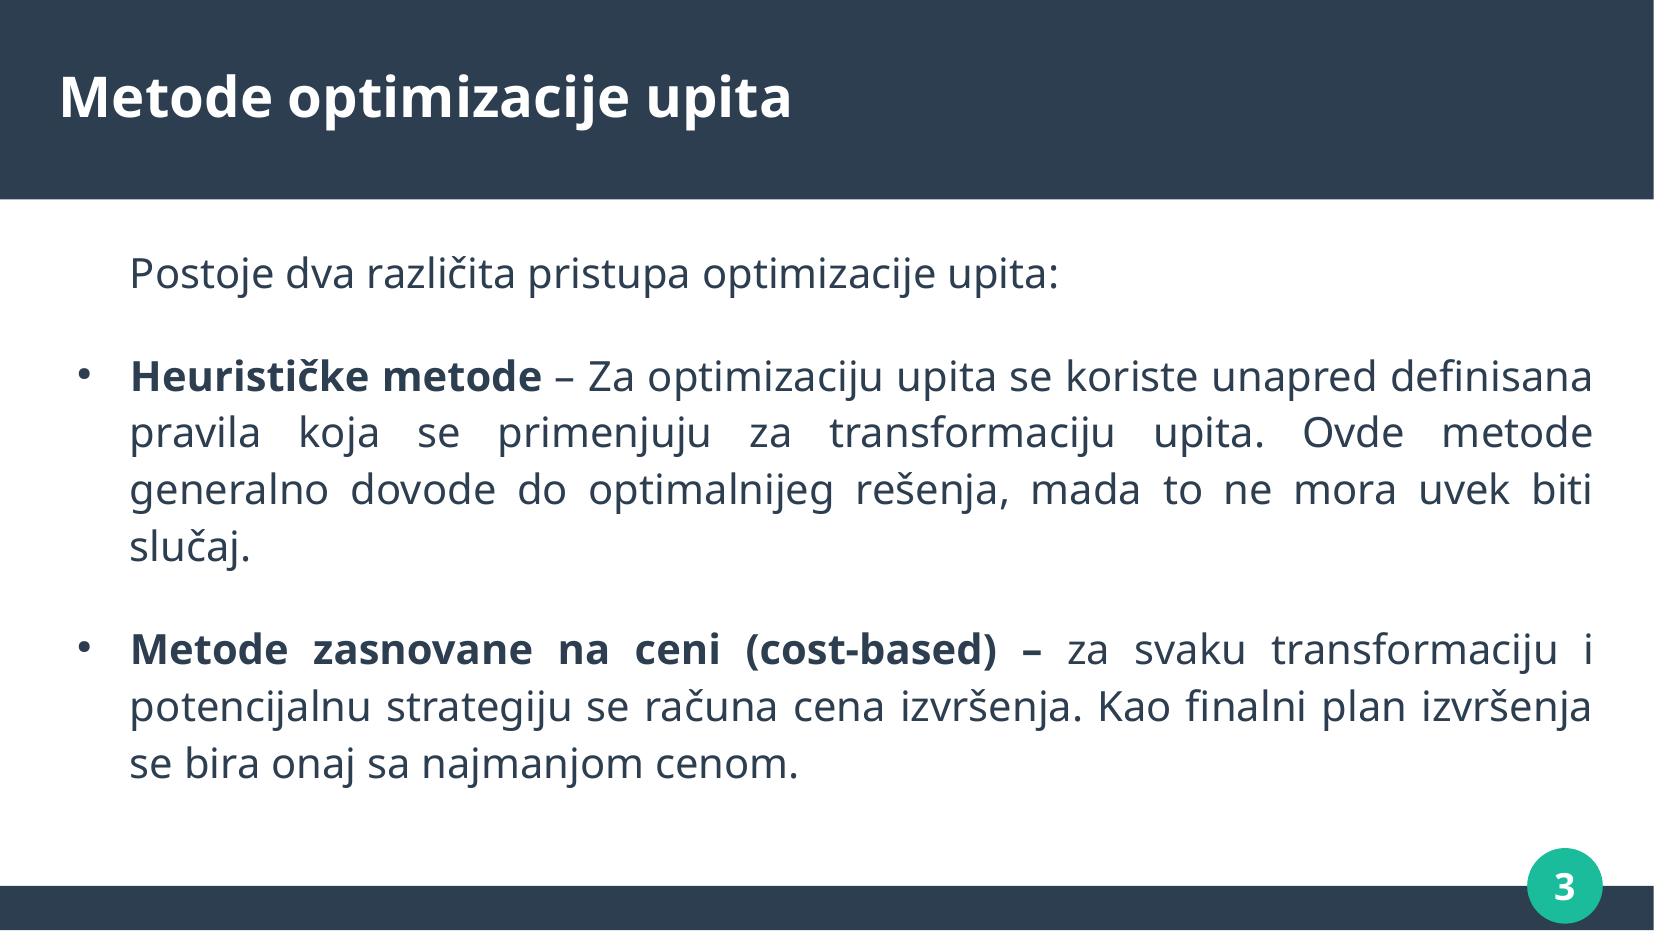

# Metode optimizacije upita
Postoje dva različita pristupa optimizacije upita:
Heurističke metode – Za optimizaciju upita se koriste unapred definisana pravila koja se primenjuju za transformaciju upita. Ovde metode generalno dovode do optimalnijeg rešenja, mada to ne mora uvek biti slučaj.
Metode zasnovane na ceni (cost-based) – za svaku transformaciju i potencijalnu strategiju se računa cena izvršenja. Kao finalni plan izvršenja se bira onaj sa najmanjom cenom.